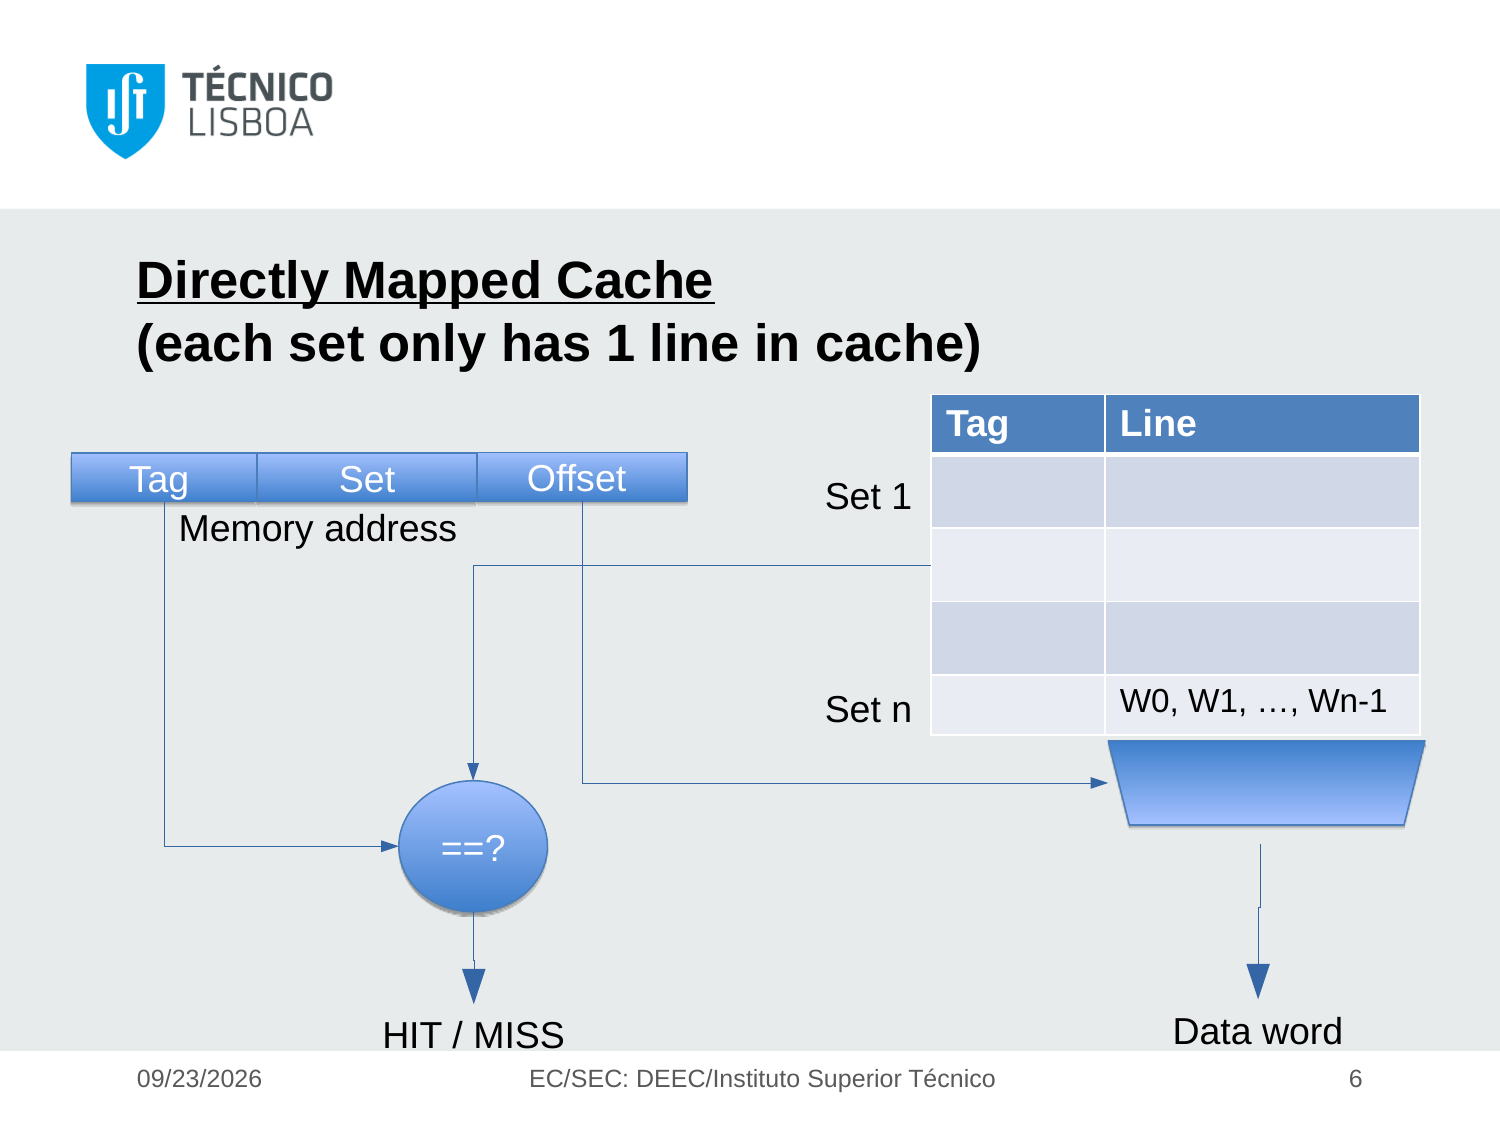

# Directly Mapped Cache (each set only has 1 line in cache)
| Tag | Line |
| --- | --- |
| | |
| | |
| | |
| | W0, W1, …, Wn-1 |
Addressed set
Offset
Tag
Set
Set 1
Memory address
Set n
==?
Data word
HIT / MISS
EC/SEC: DEEC/Instituto Superior Técnico